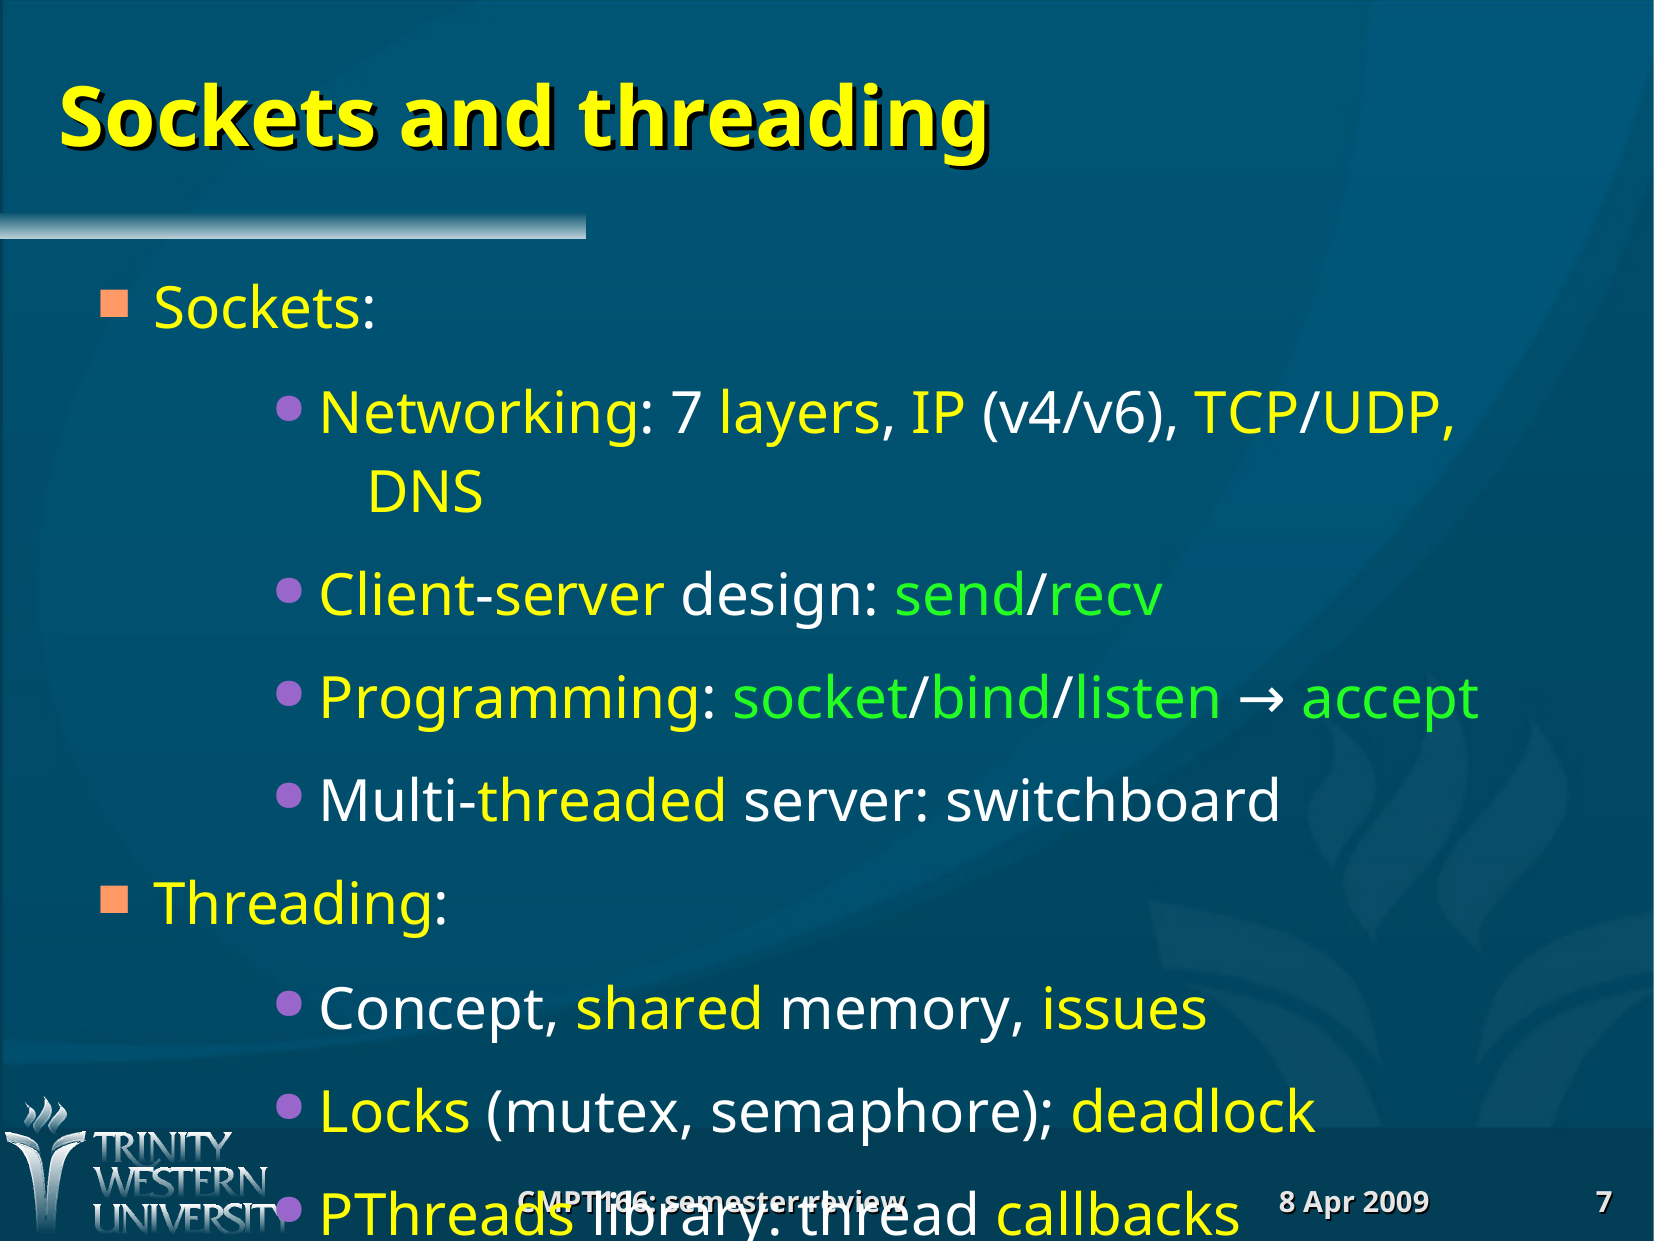

# Sockets and threading
Sockets:
Networking: 7 layers, IP (v4/v6), TCP/UDP, DNS
Client-server design: send/recv
Programming: socket/bind/listen → accept
Multi-threaded server: switchboard
Threading:
Concept, shared memory, issues
Locks (mutex, semaphore); deadlock
PThreads library: thread callbacks
CMPT166: semester review
8 Apr 2009
7